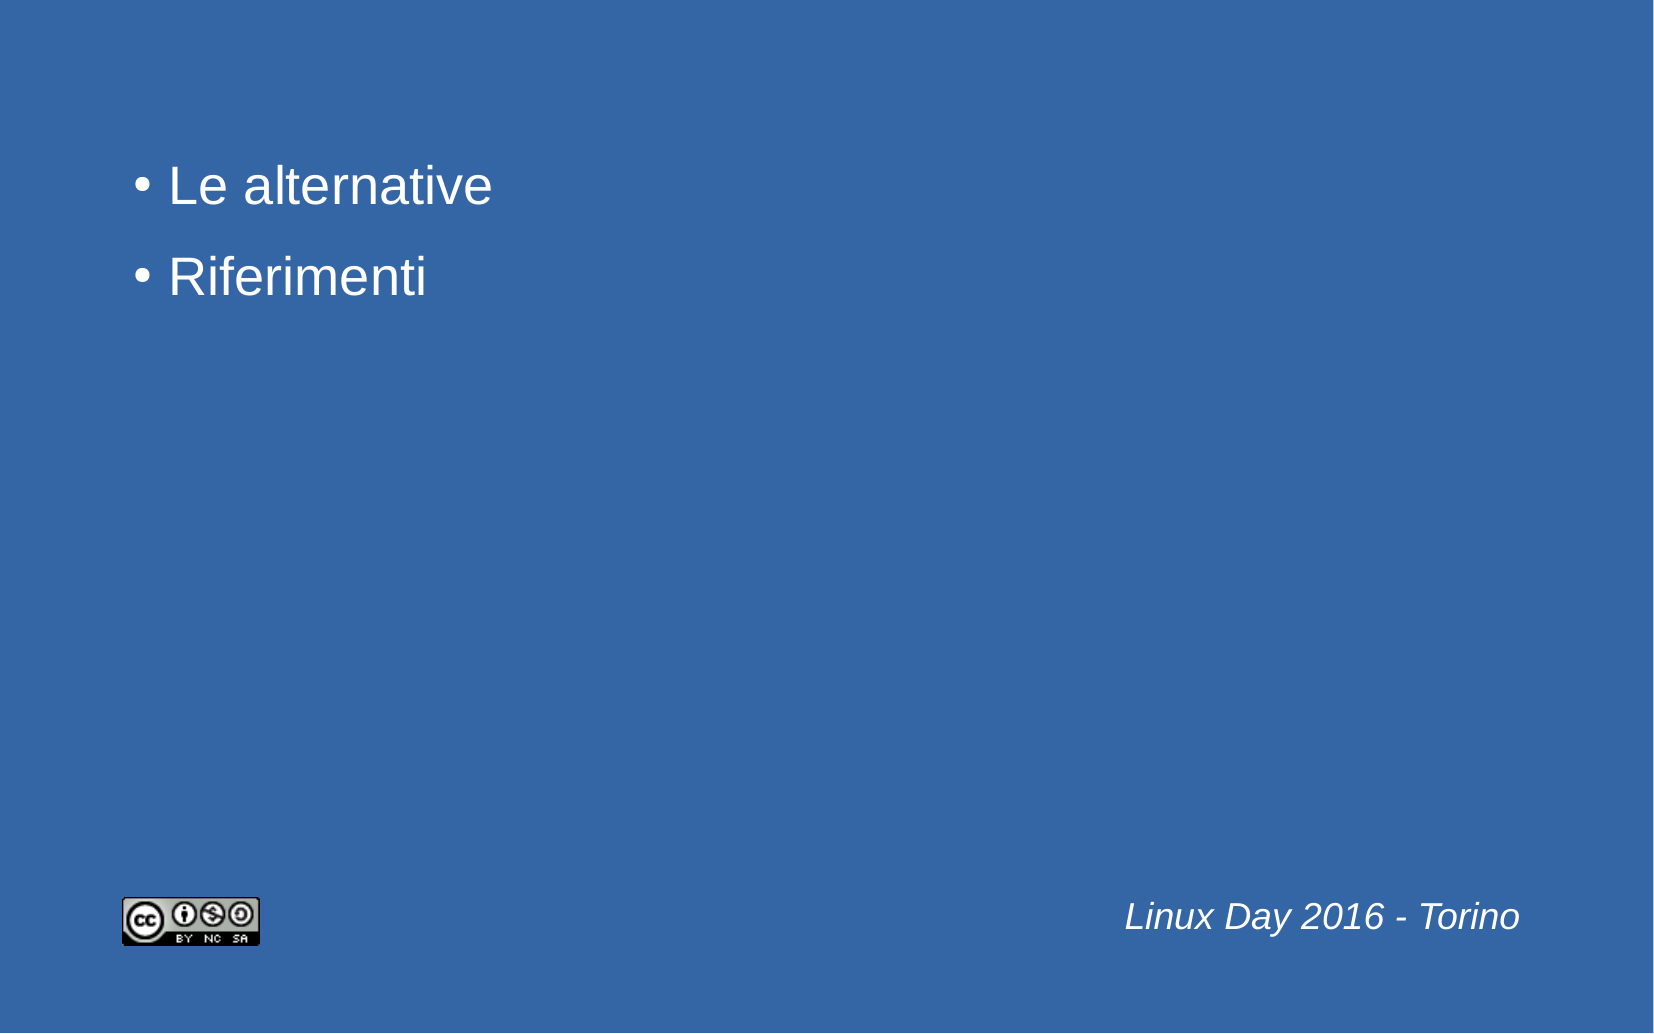

Le alternative
Riferimenti
Linux Day 2016 - Torino